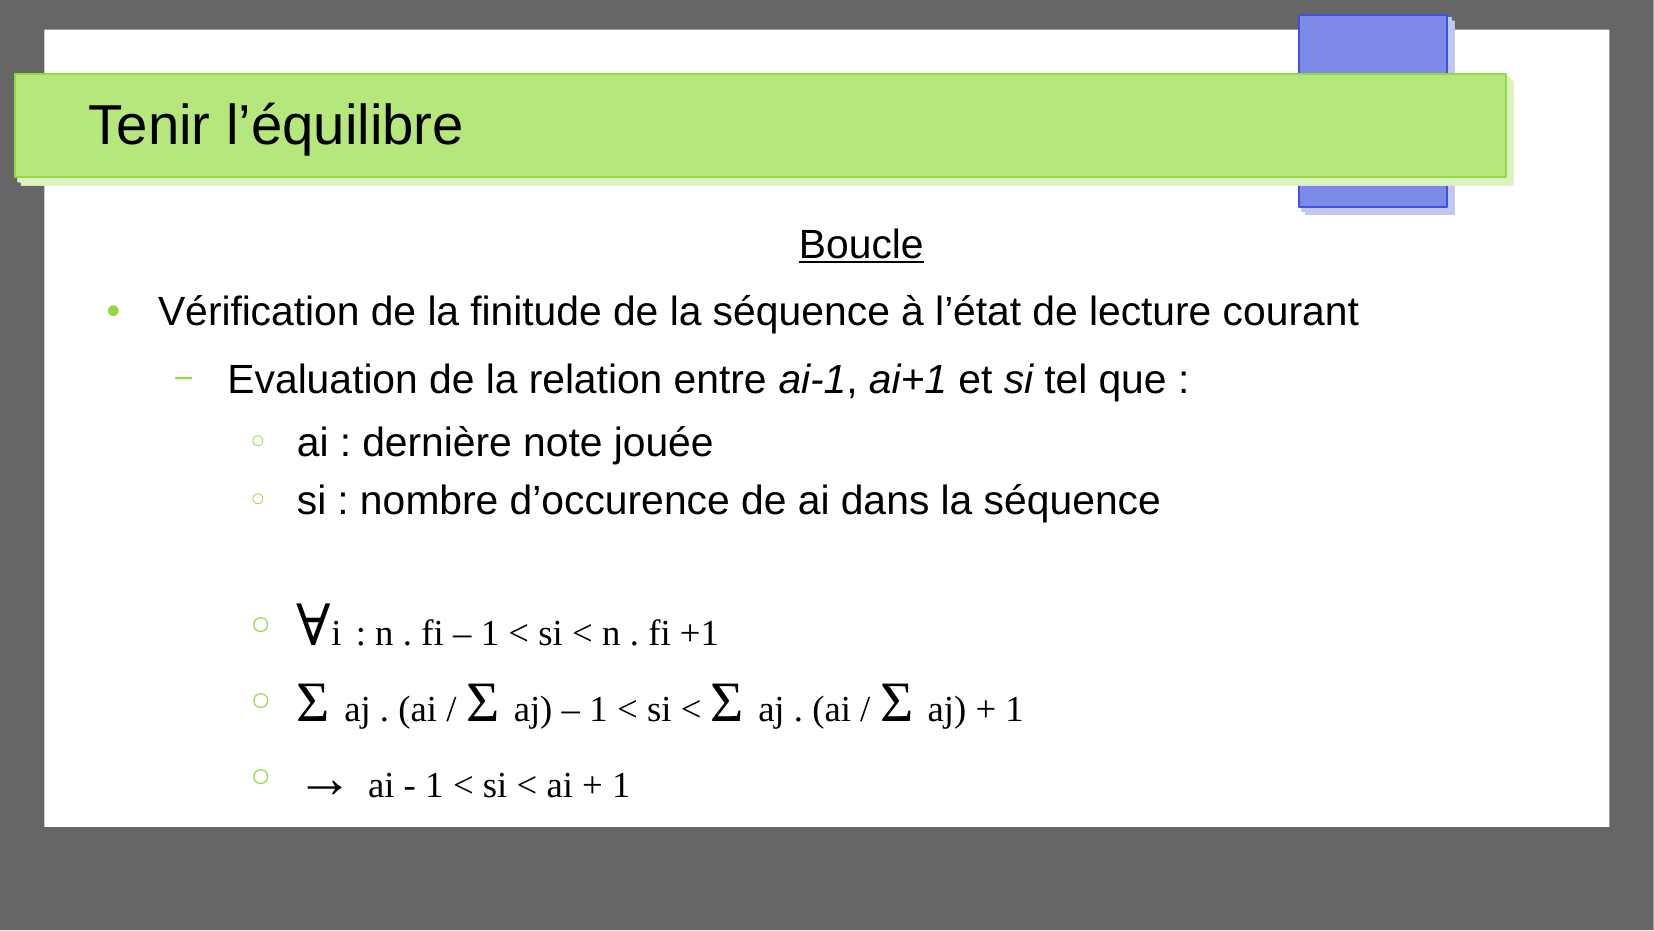

# Tenir l’équilibre
Boucle
Vérification de la finitude de la séquence à l’état de lecture courant
Evaluation de la relation entre ai-1, ai+1 et si tel que :
ai : dernière note jouée
si : nombre d’occurence de ai dans la séquence
∀i : n . fi – 1 < si < n . fi +1
Σ aj . (ai / Σ aj) – 1 < si < Σ aj . (ai / Σ aj) + 1
→ ai - 1 < si < ai + 1